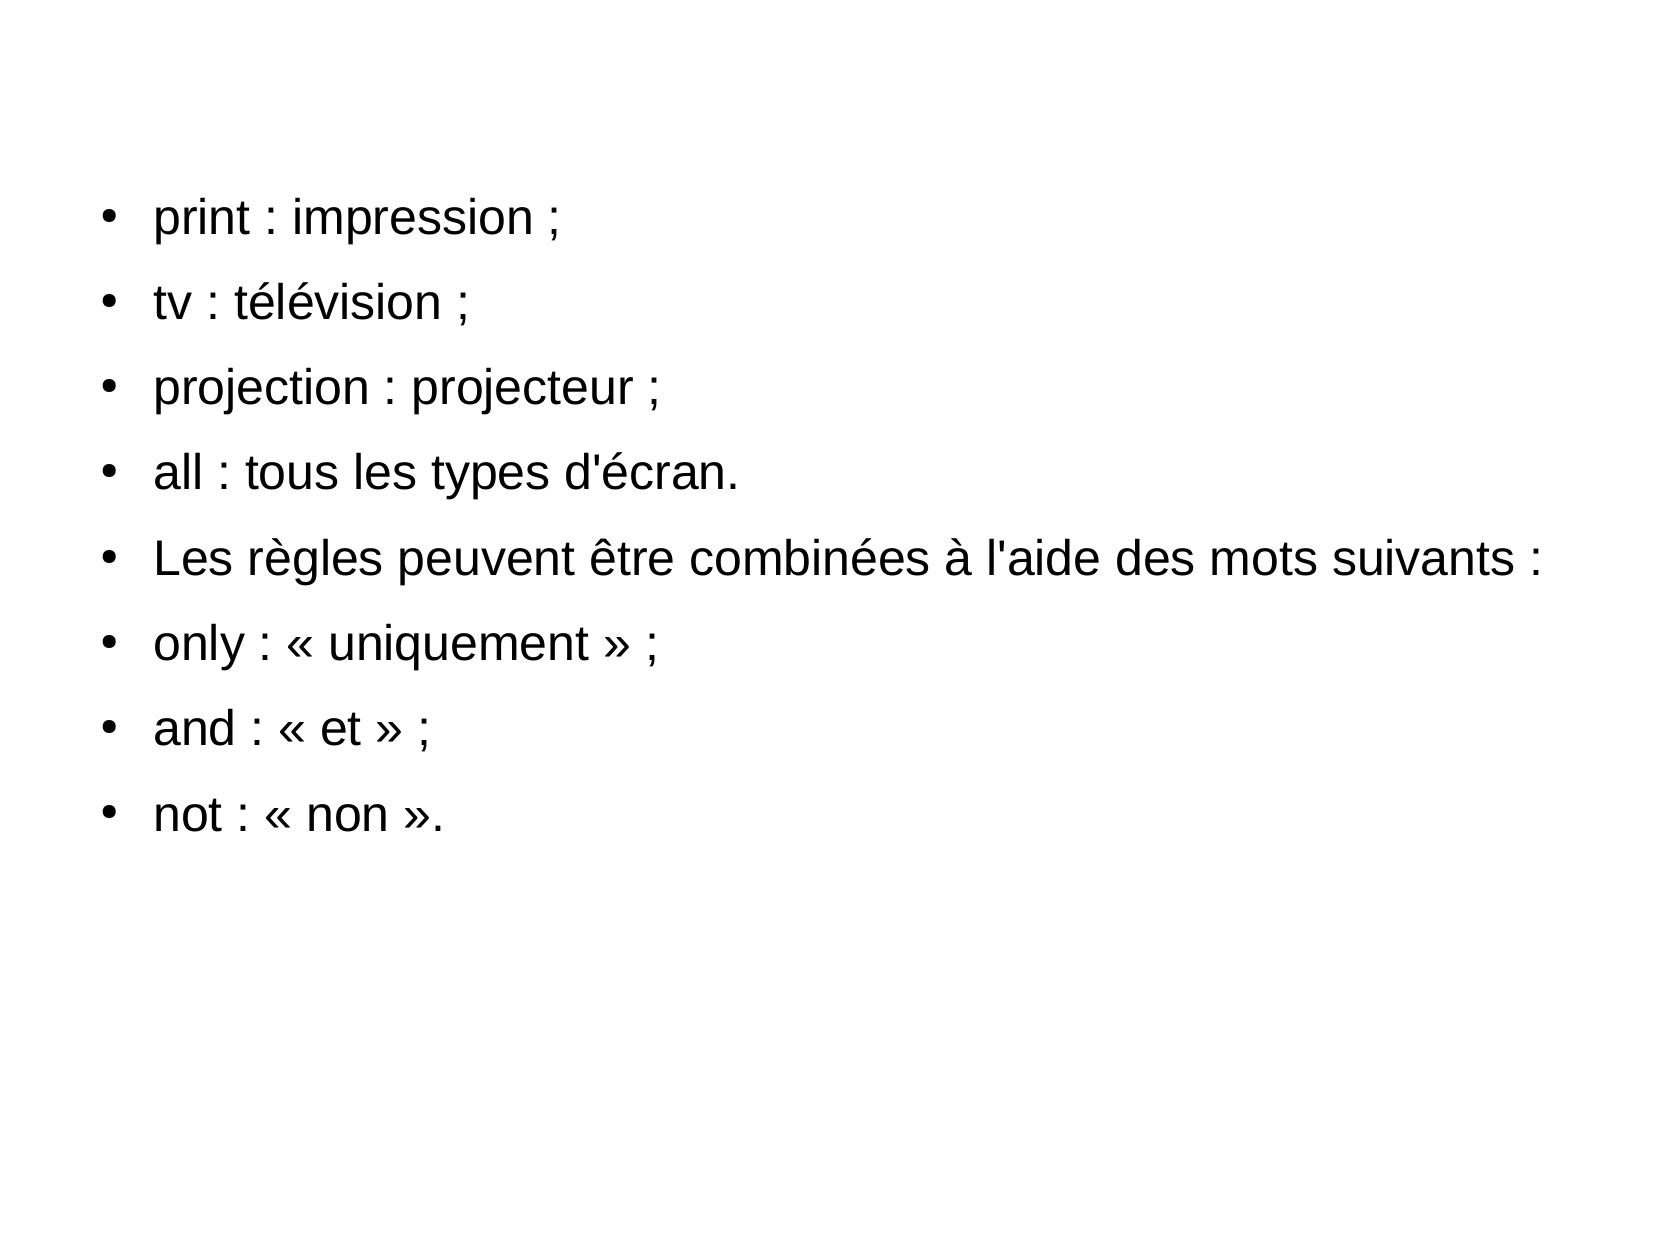

# print : impression ;
tv : télévision ;
projection : projecteur ;
all : tous les types d'écran.
Les règles peuvent être combinées à l'aide des mots suivants :
only : « uniquement » ;
and : « et » ;
not : « non ».